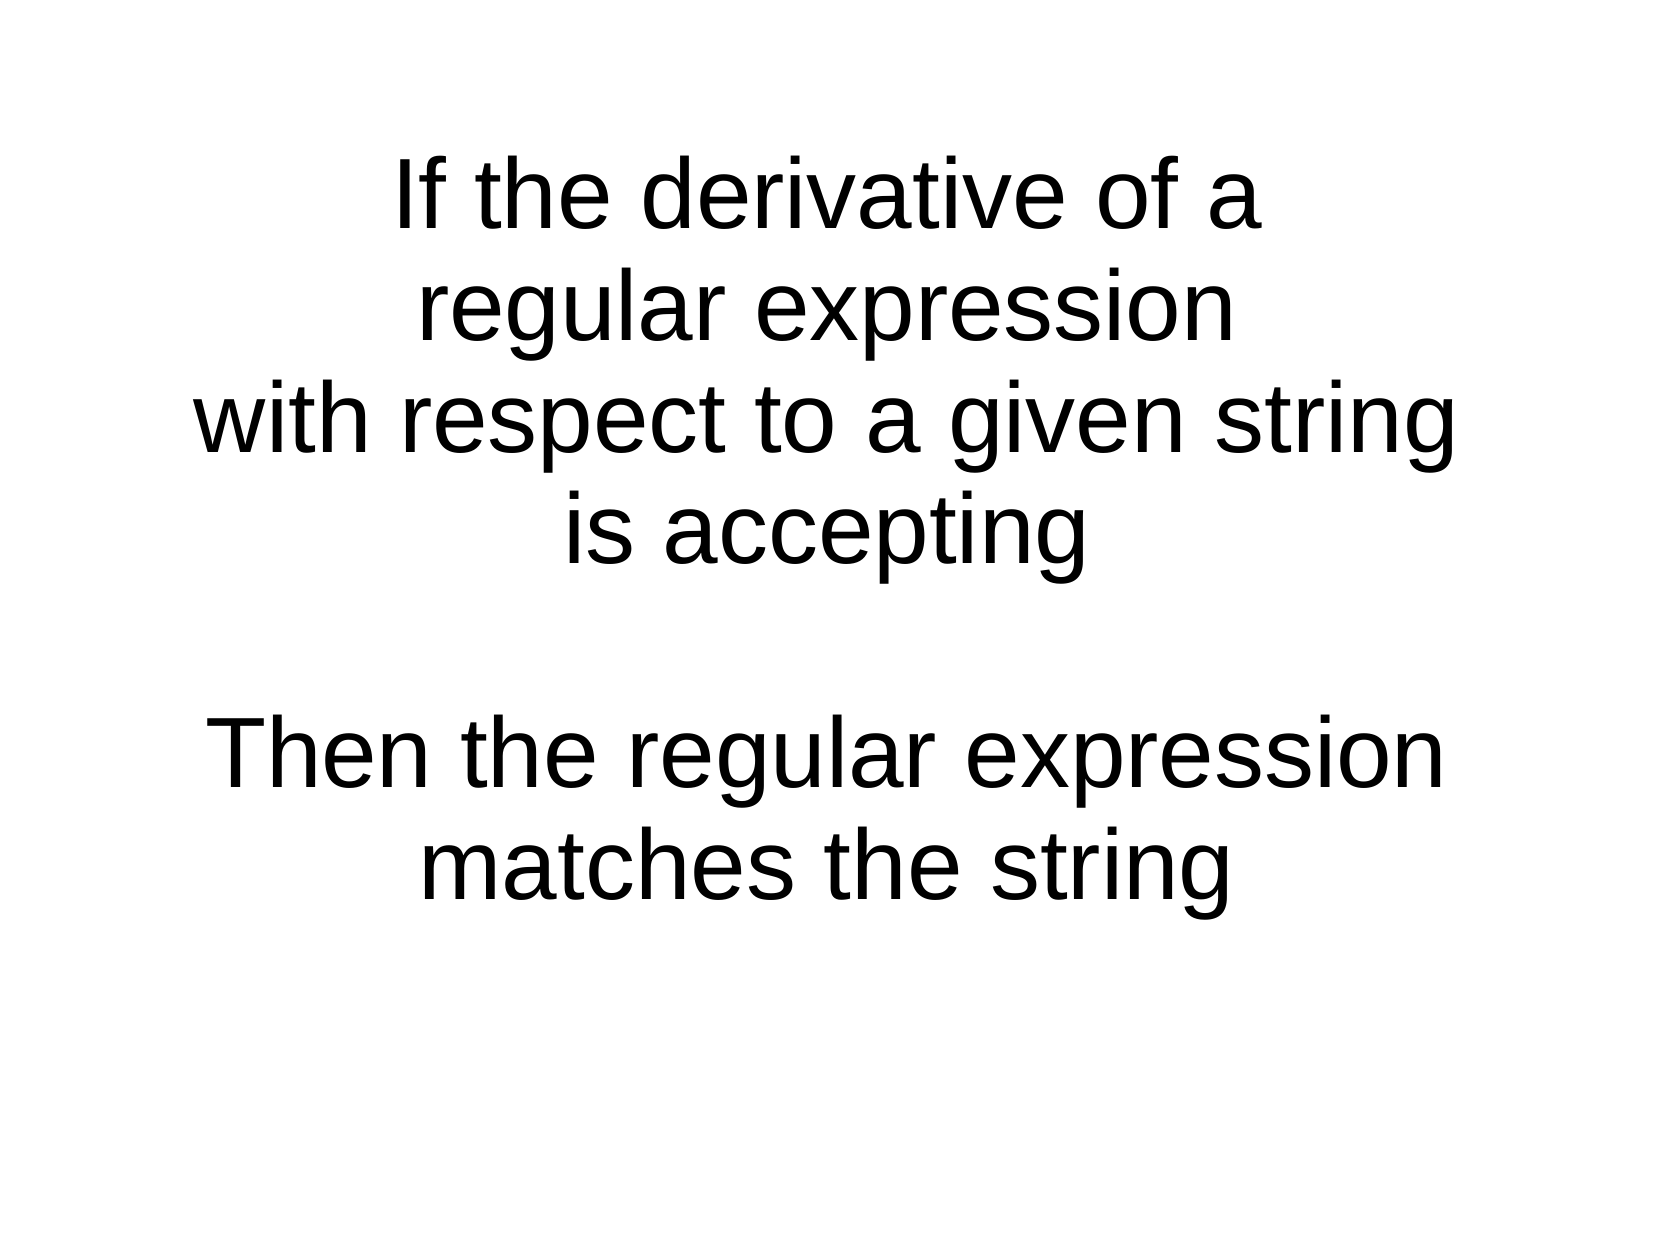

# If the derivative of a
regular expression
with respect to a given string
is accepting
Then the regular expression
matches the string